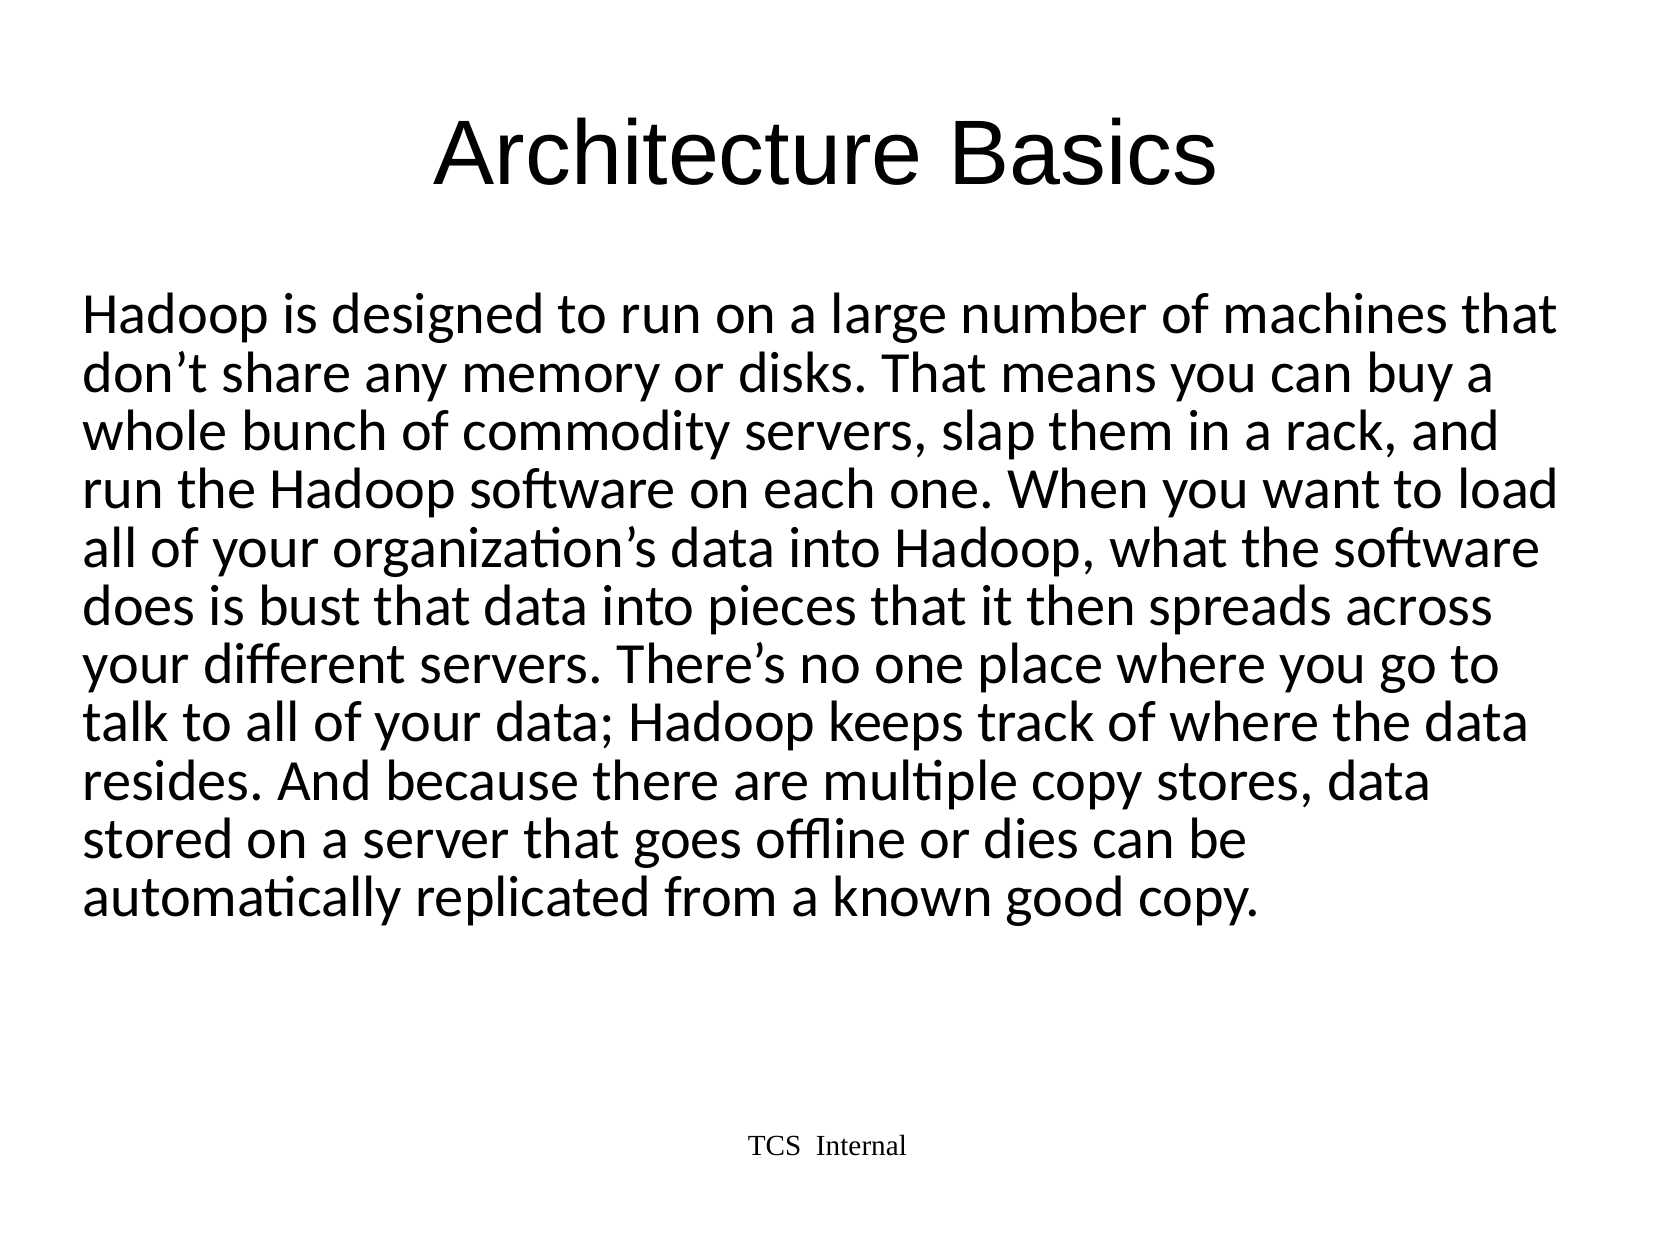

# Architecture Basics
Hadoop is designed to run on a large number of machines that don’t share any memory or disks. That means you can buy a whole bunch of commodity servers, slap them in a rack, and run the Hadoop software on each one. When you want to load all of your organization’s data into Hadoop, what the software does is bust that data into pieces that it then spreads across your different servers. There’s no one place where you go to talk to all of your data; Hadoop keeps track of where the data resides. And because there are multiple copy stores, data stored on a server that goes offline or dies can be automatically replicated from a known good copy.